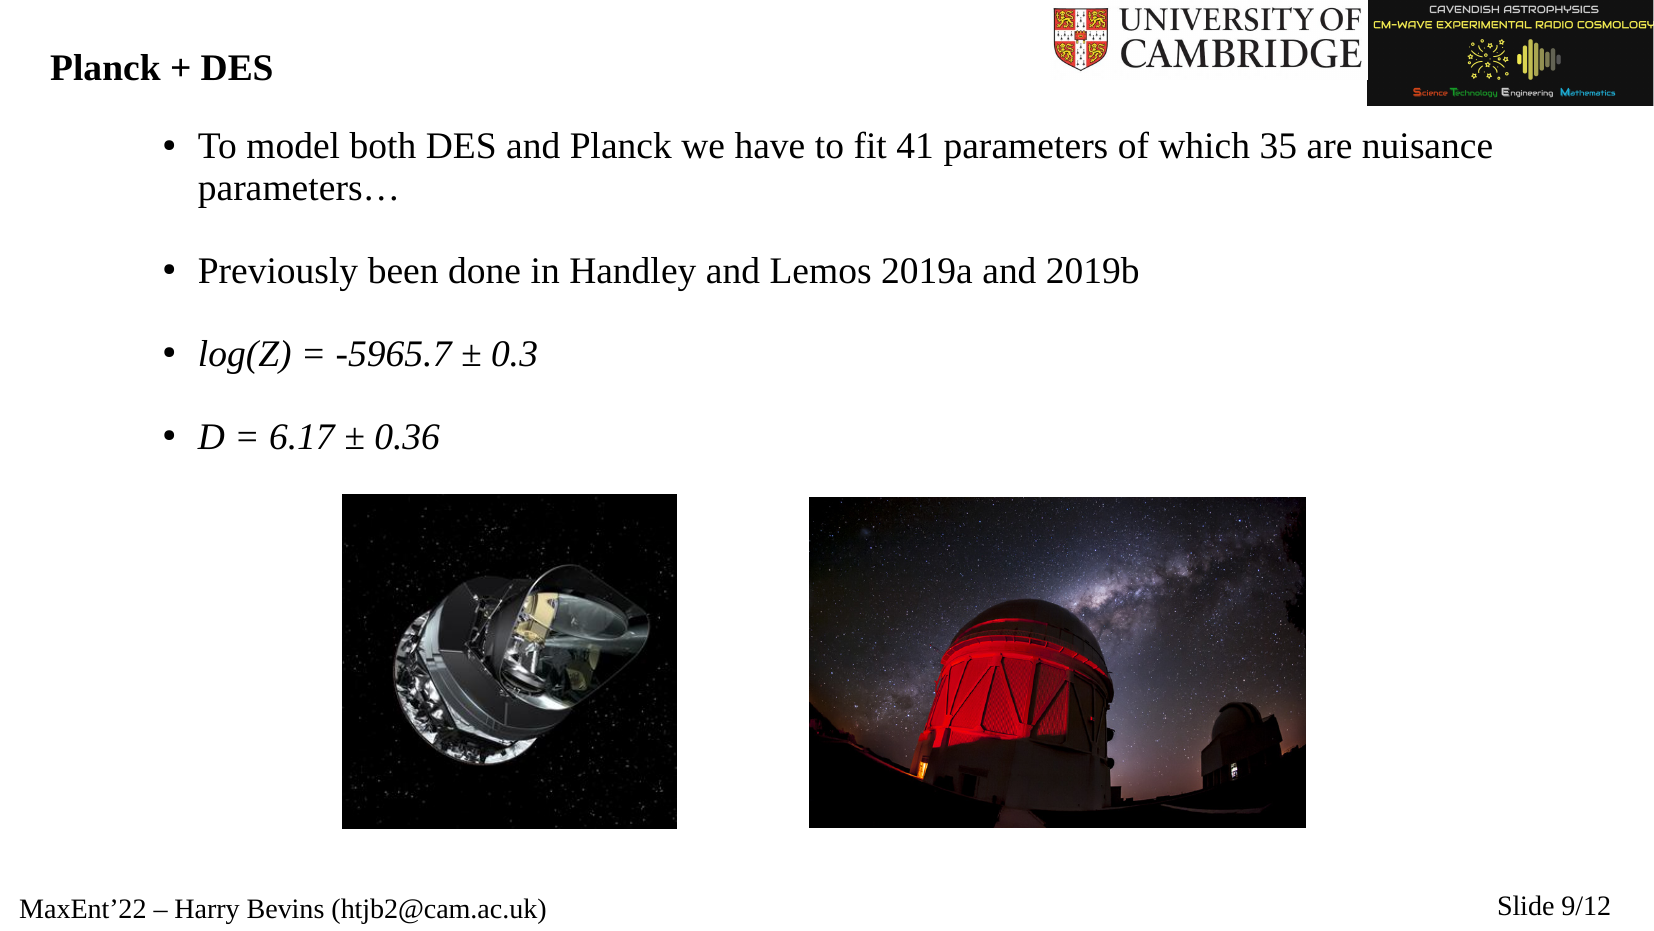

Planck + DES
To model both DES and Planck we have to fit 41 parameters of which 35 are nuisance parameters…
Previously been done in Handley and Lemos 2019a and 2019b
log(Z) = -5965.7 ± 0.3
D = 6.17 ± 0.36
Slide 9/12
MaxEnt’22 – Harry Bevins (htjb2@cam.ac.uk)